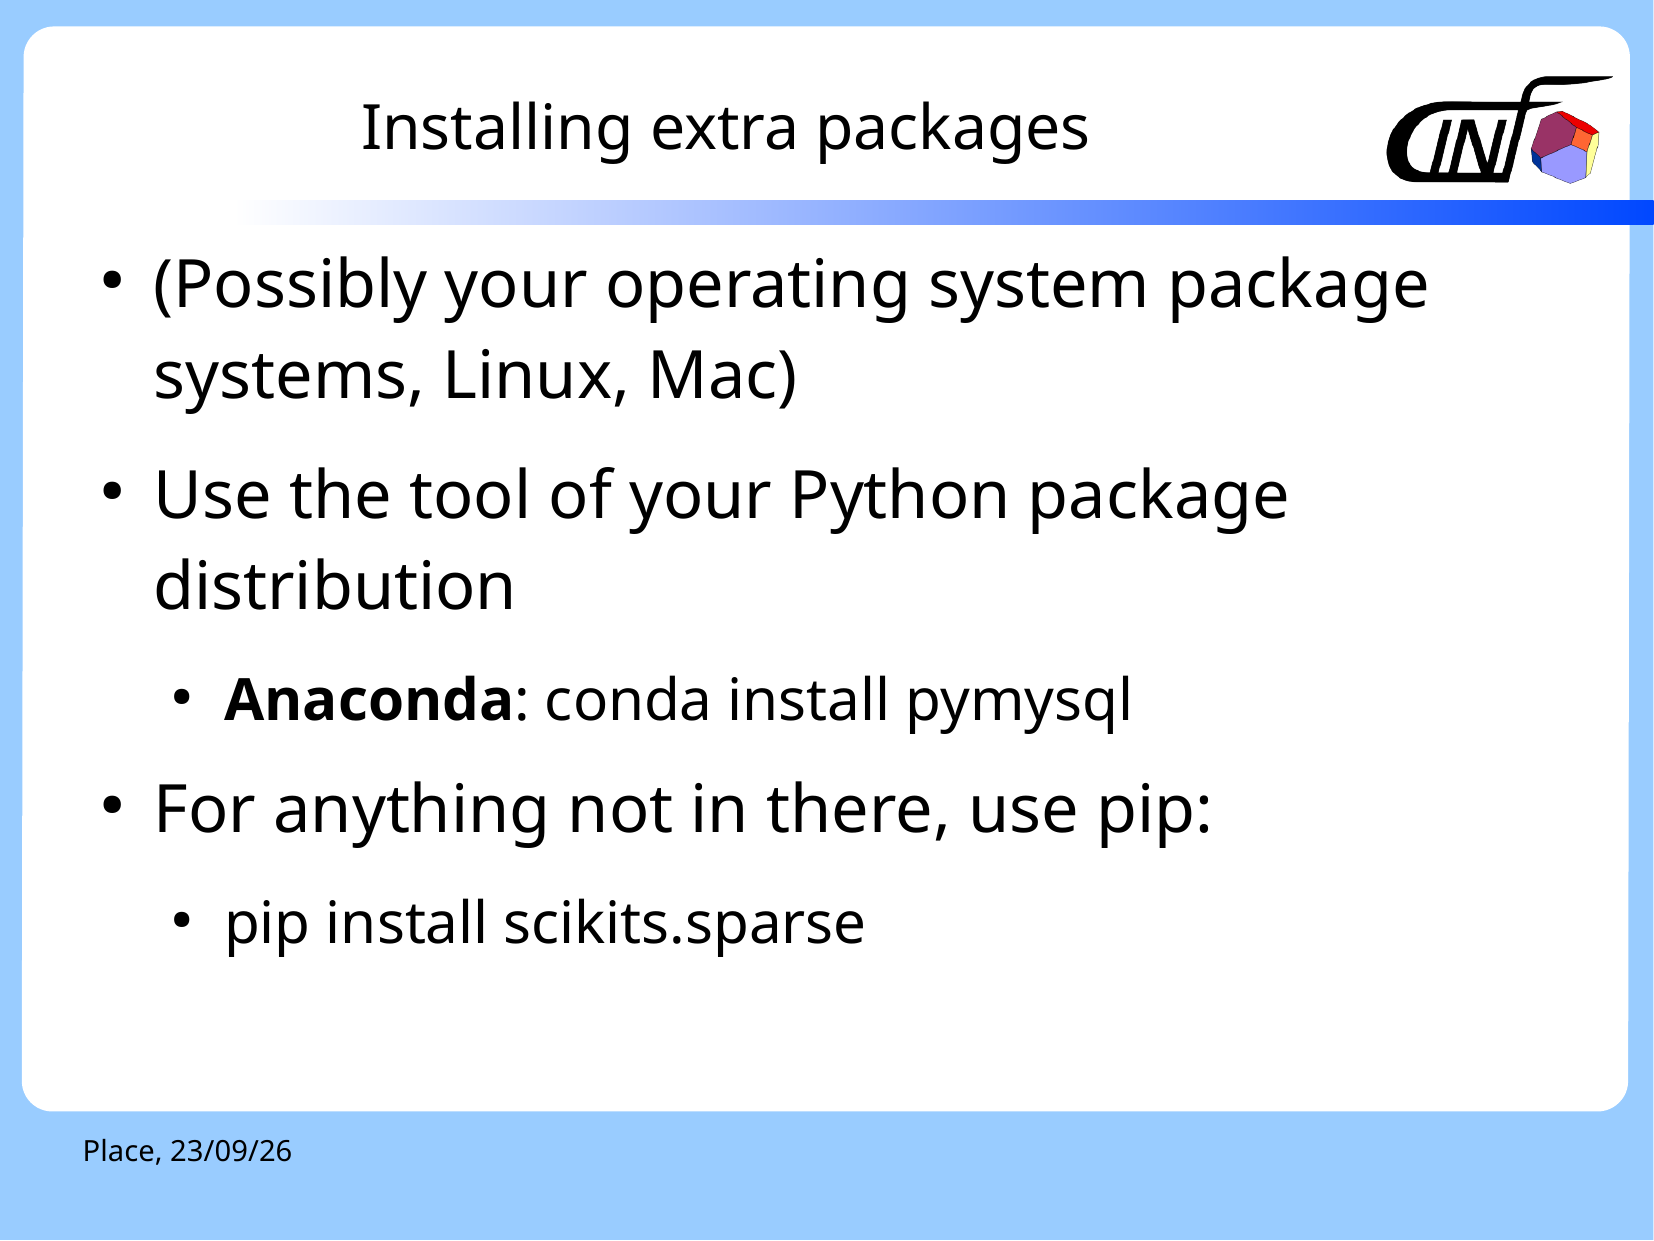

# Installing extra packages
(Possibly your operating system package systems, Linux, Mac)
Use the tool of your Python package distribution
Anaconda: conda install pymysql
For anything not in there, use pip:
pip install scikits.sparse